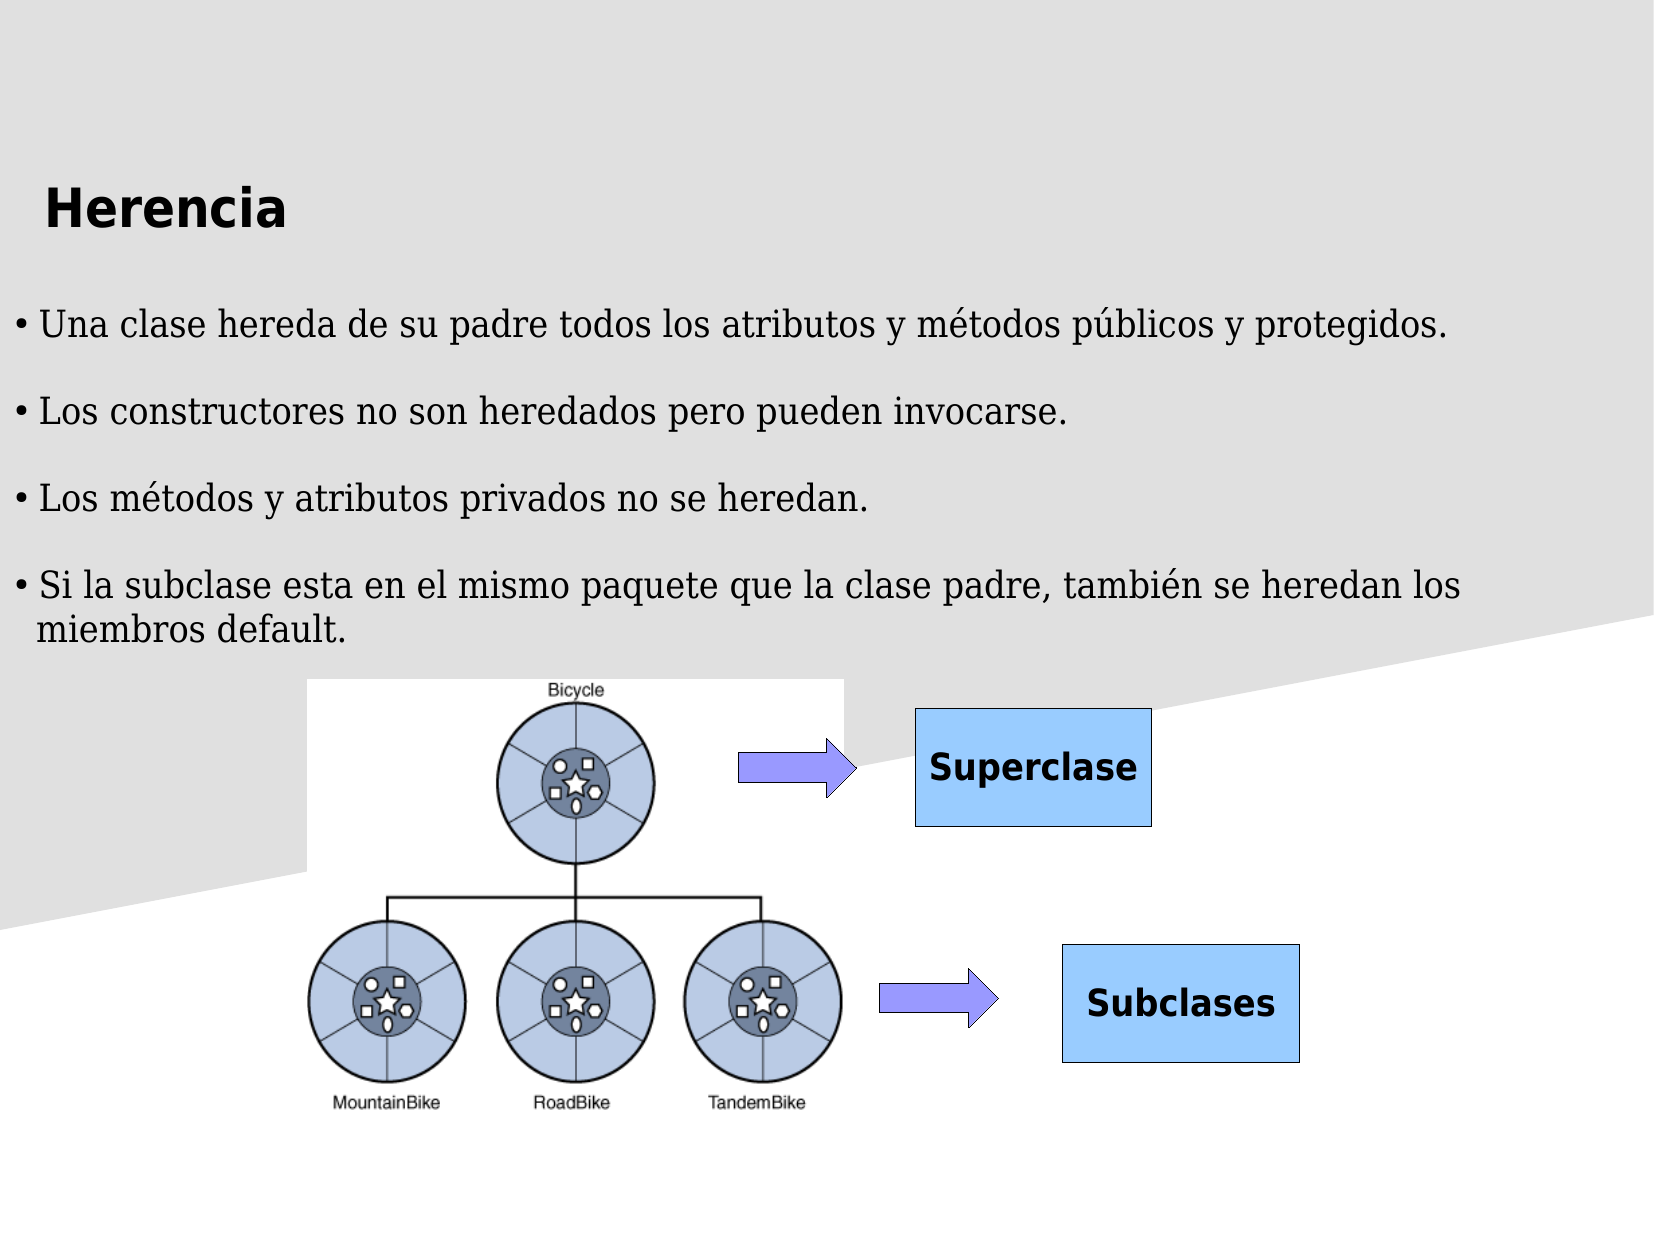

Herencia
 Una clase hereda de su padre todos los atributos y métodos públicos y protegidos.
 Los constructores no son heredados pero pueden invocarse.
 Los métodos y atributos privados no se heredan.
 Si la subclase esta en el mismo paquete que la clase padre, también se heredan los miembros default.
Superclase
Subclases